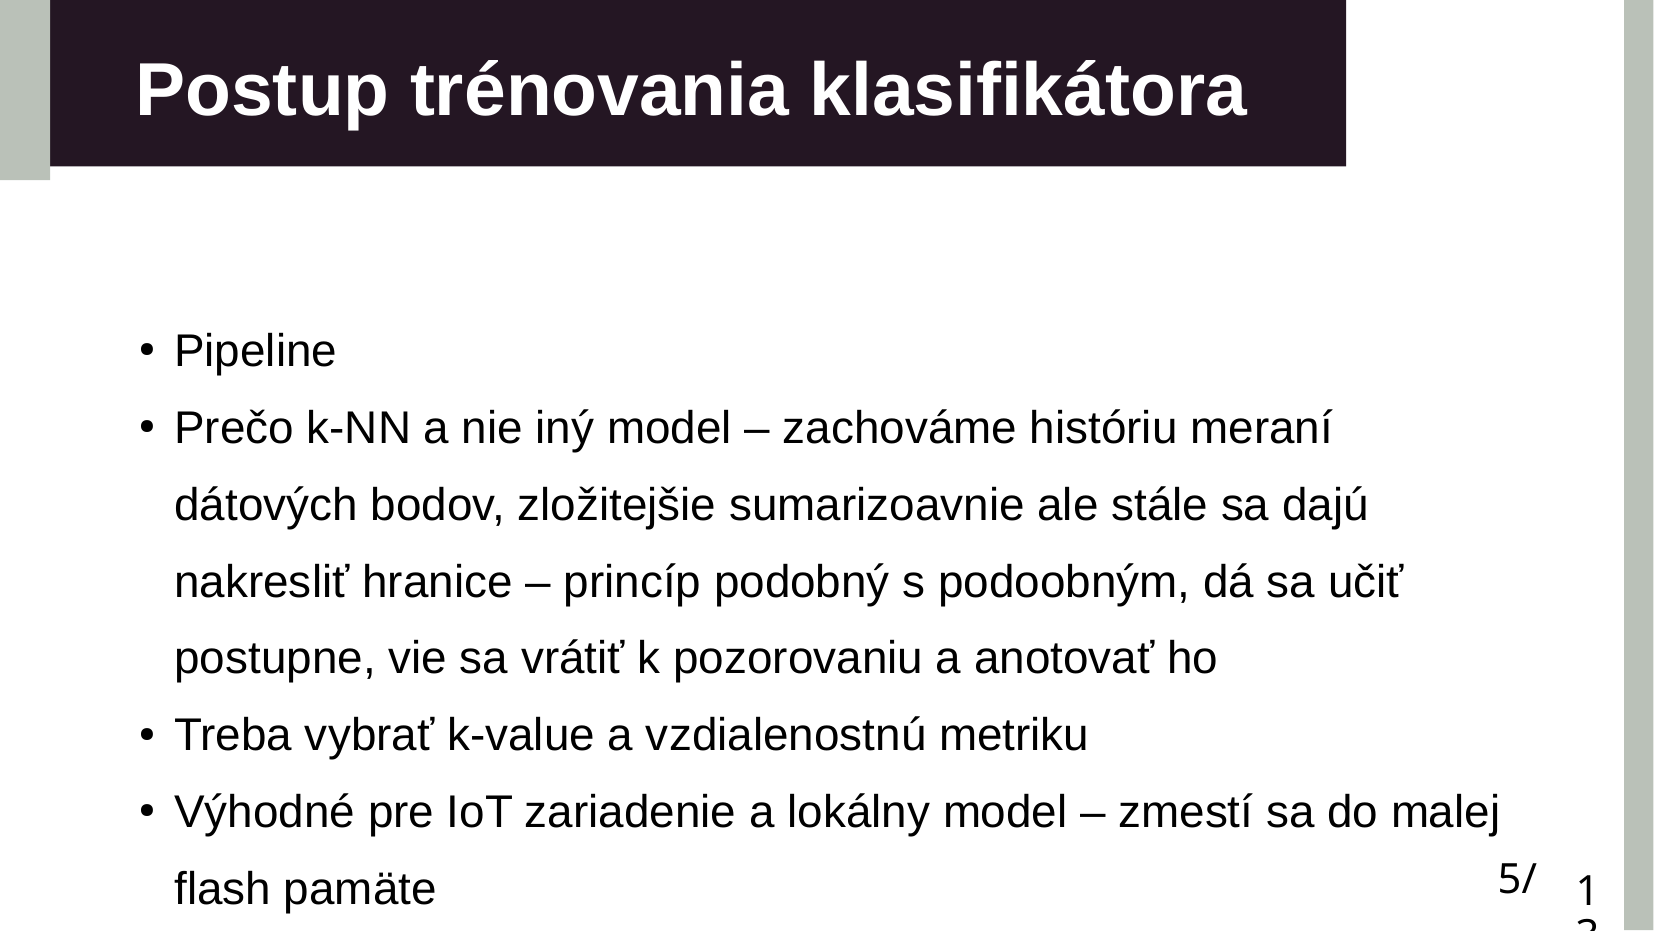

# Postup trénovania klasifikátora
Pipeline
Prečo k-NN a nie iný model – zachováme históriu meraní dátových bodov, zložitejšie sumarizoavnie ale stále sa dajú nakresliť hranice – princíp podobný s podoobným, dá sa učiť postupne, vie sa vrátiť k pozorovaniu a anotovať ho
Treba vybrať k-value a vzdialenostnú metriku
Výhodné pre IoT zariadenie a lokálny model – zmestí sa do malej flash pamäte
13